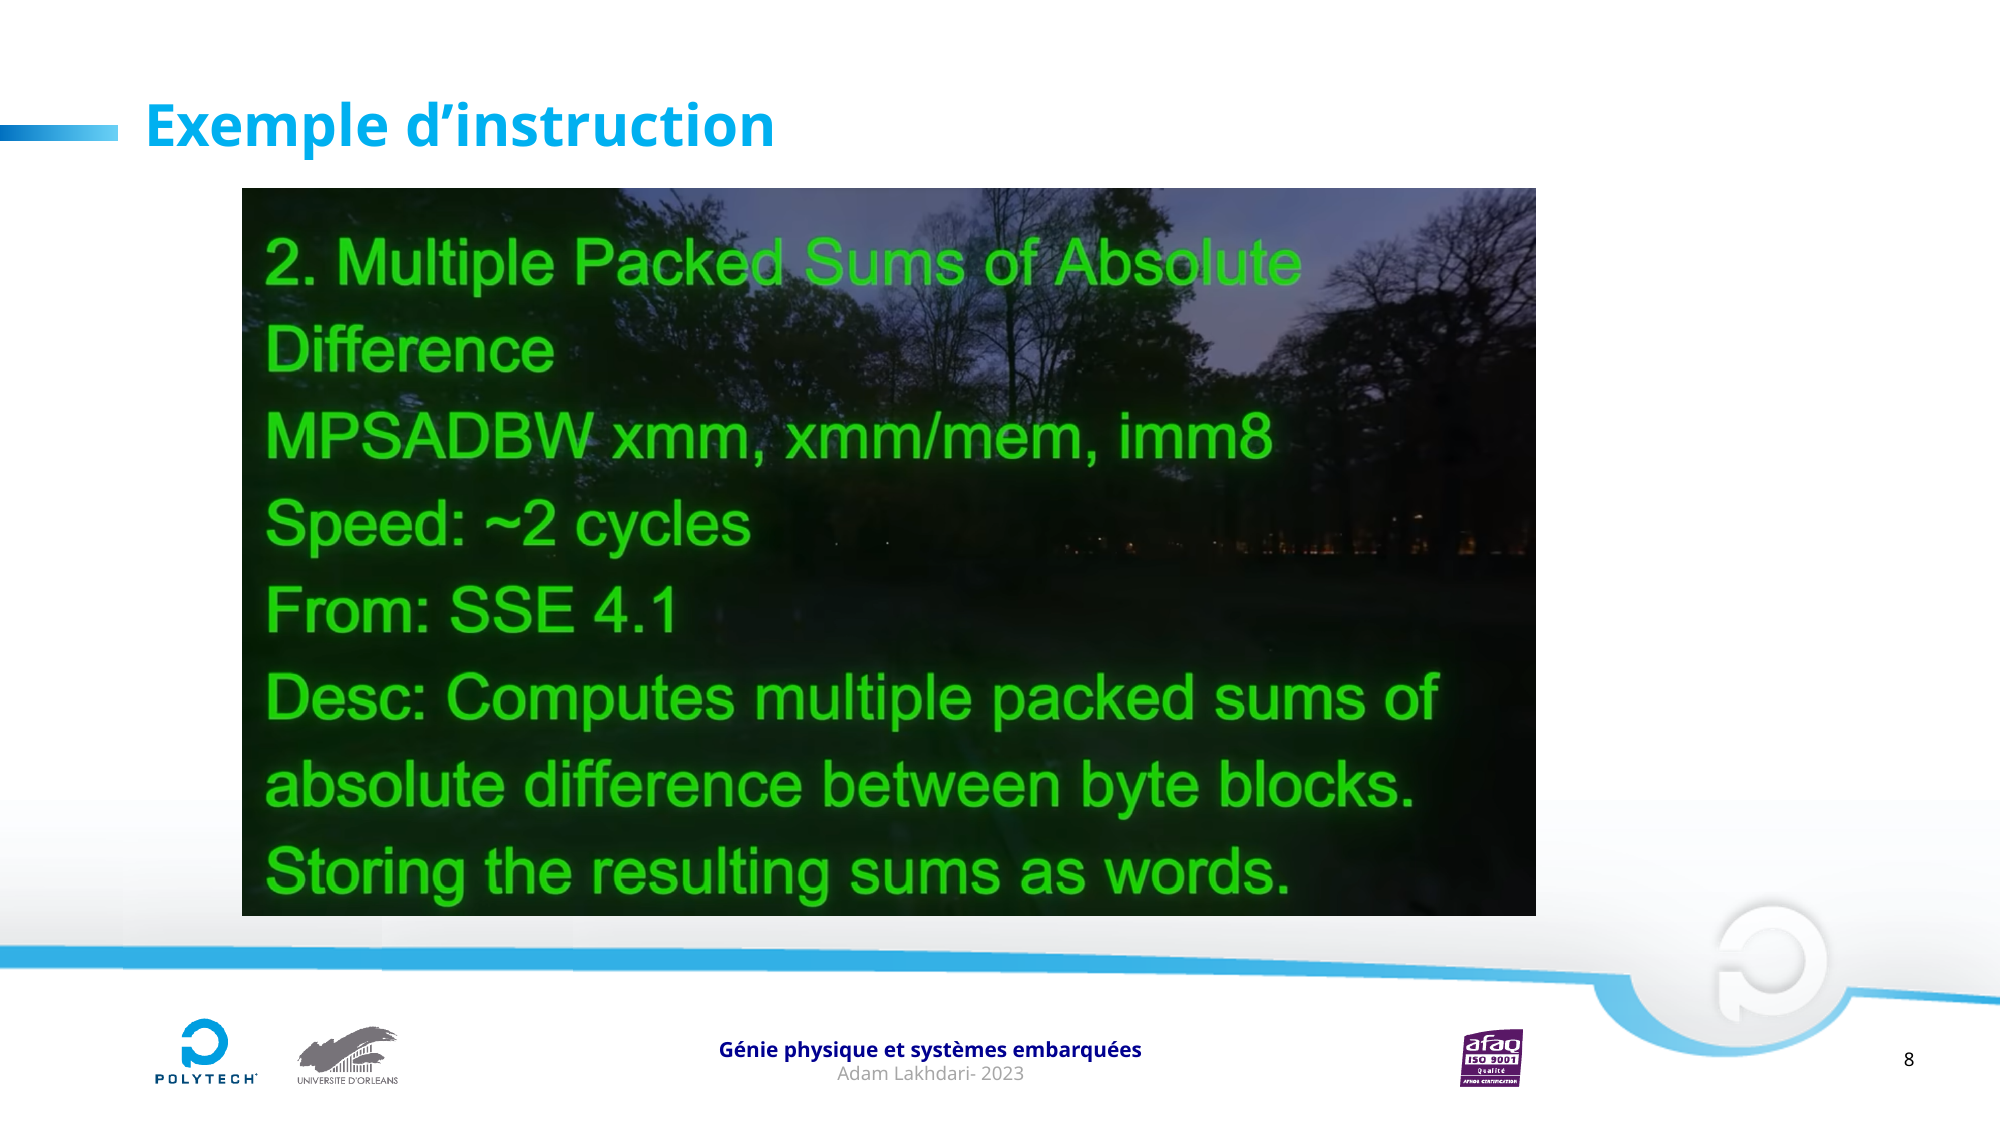

# Exemple d’instruction
Génie physique et systèmes embarquées
Adam Lakhdari- 2023
8